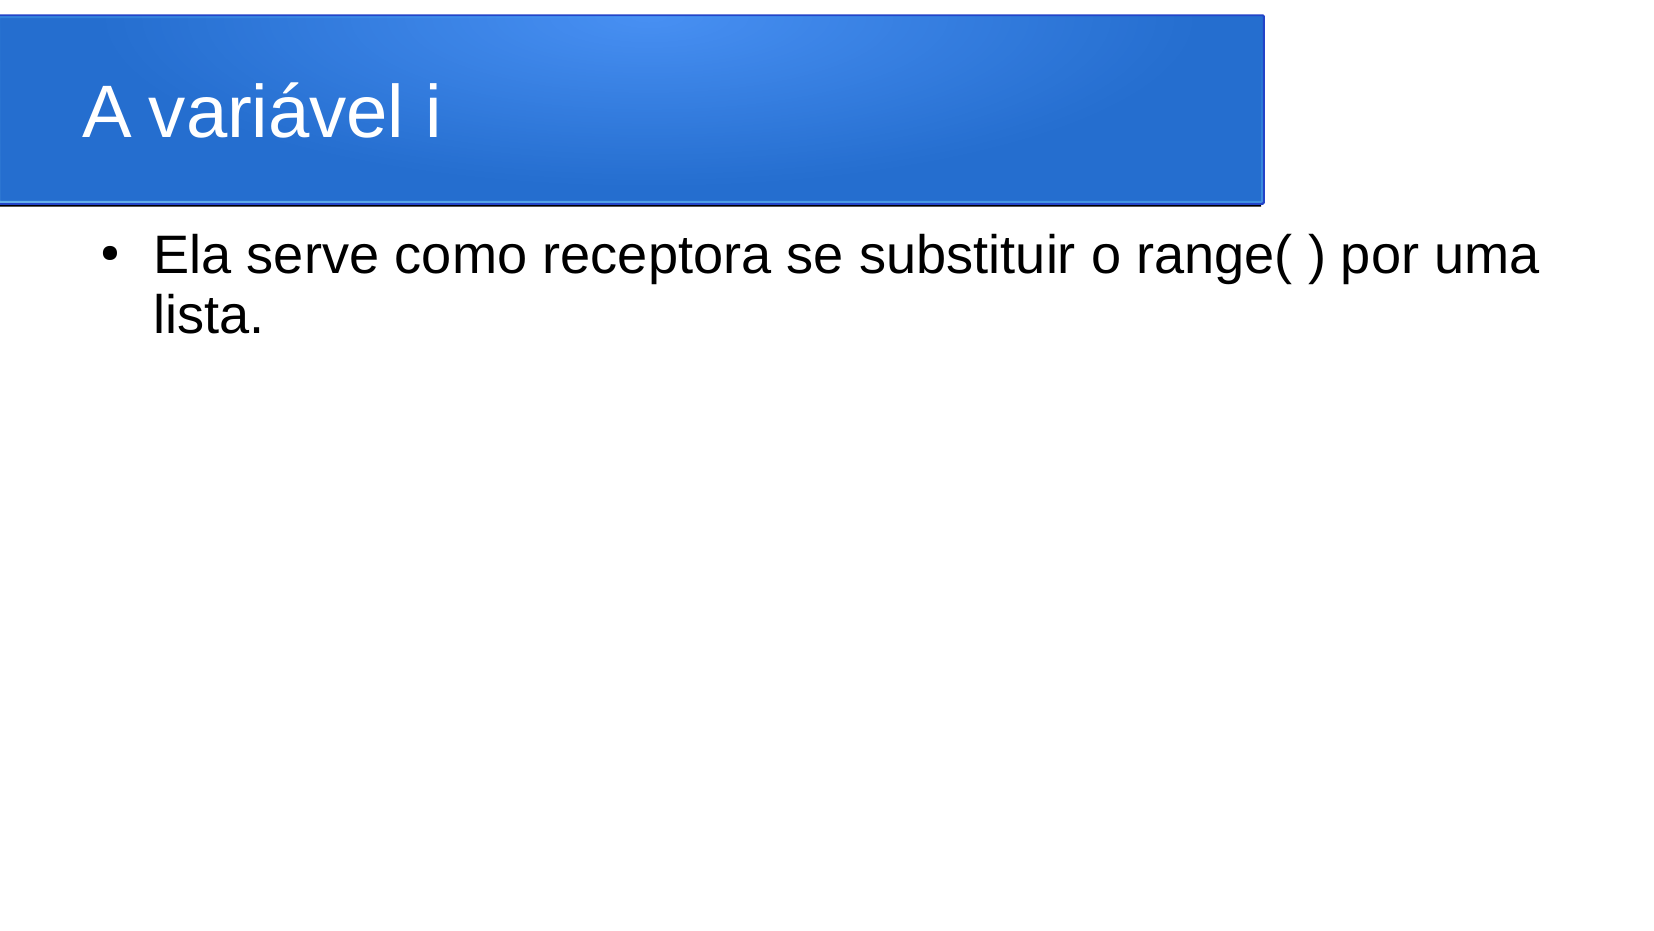

# A variável i
Ela serve como receptora se substituir o range( ) por uma lista.